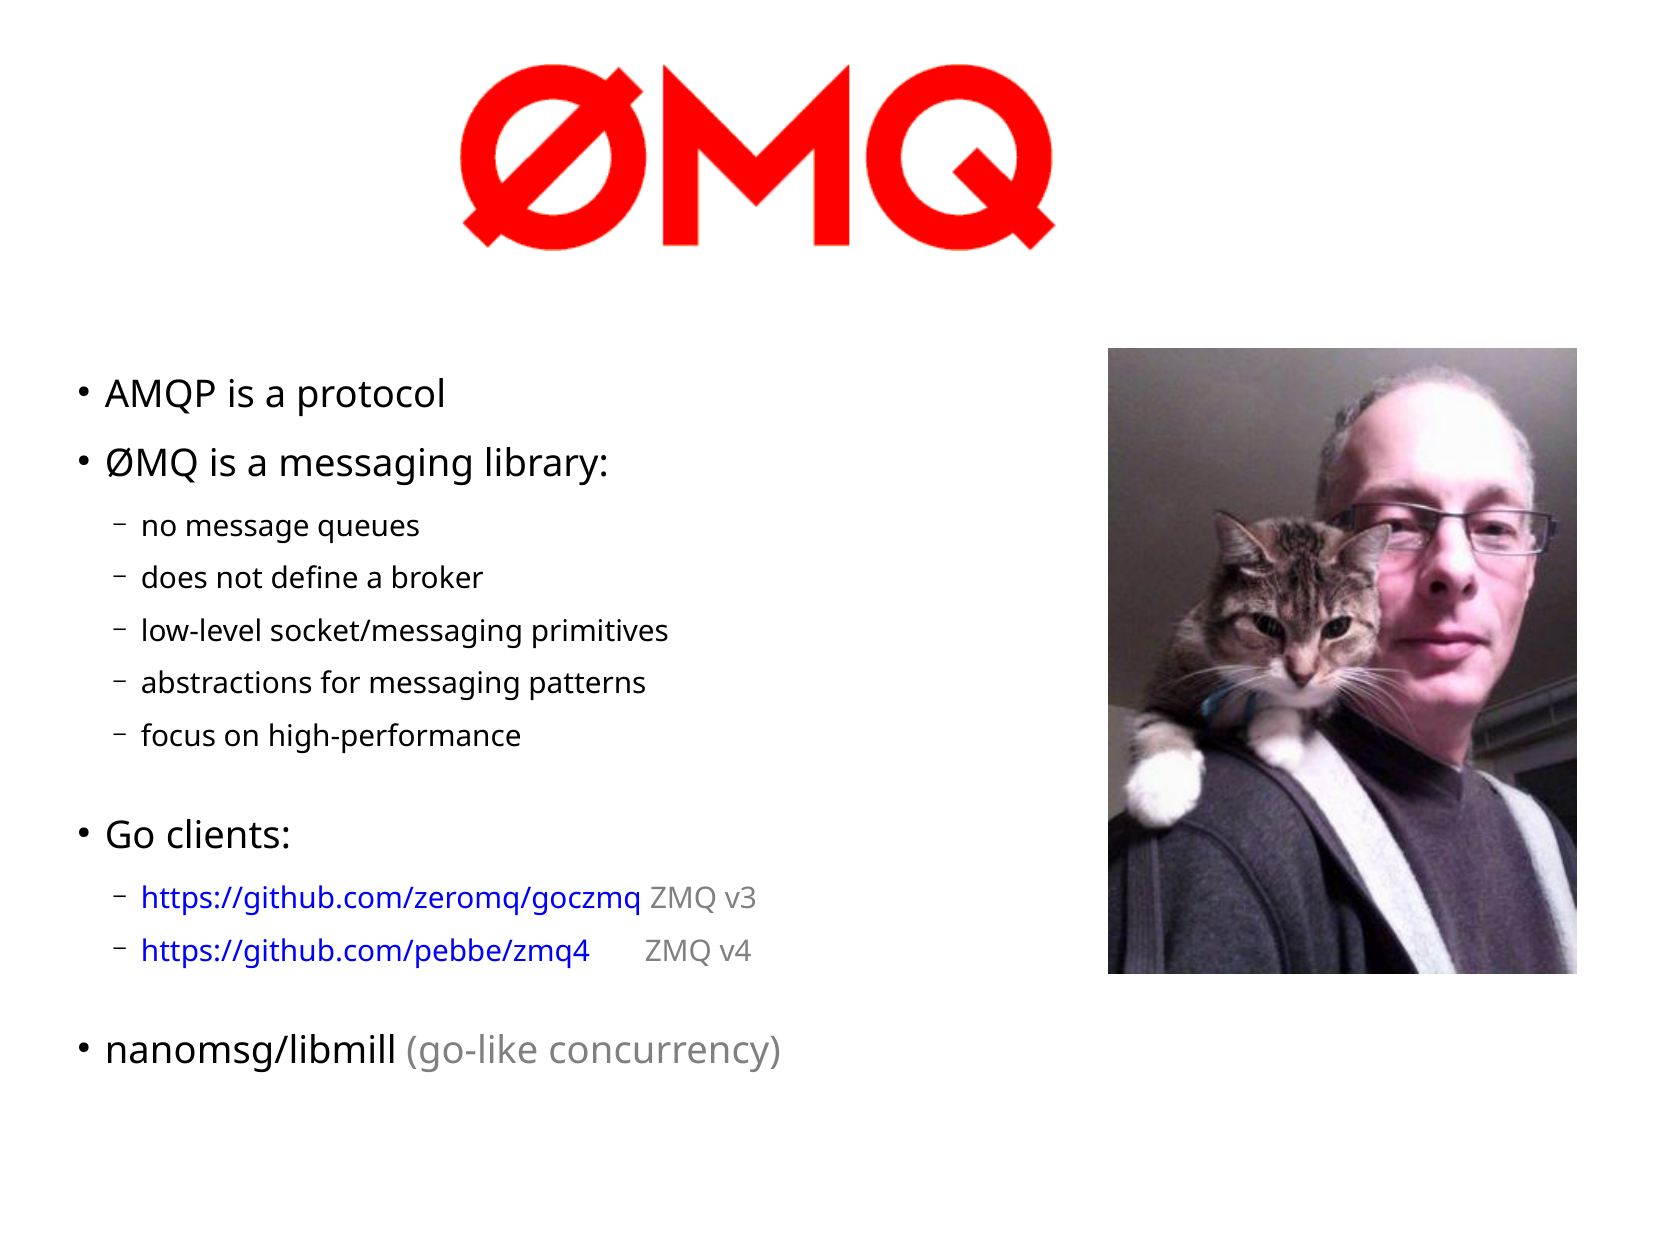

# AMQP is a protocol
ØMQ is a messaging library:
no message queues
does not define a broker
low-level socket/messaging primitives
abstractions for messaging patterns
focus on high-performance
Go clients:
https://github.com/zeromq/goczmq ZMQ v3
https://github.com/pebbe/zmq4 ZMQ v4
nanomsg/libmill (go-like concurrency)